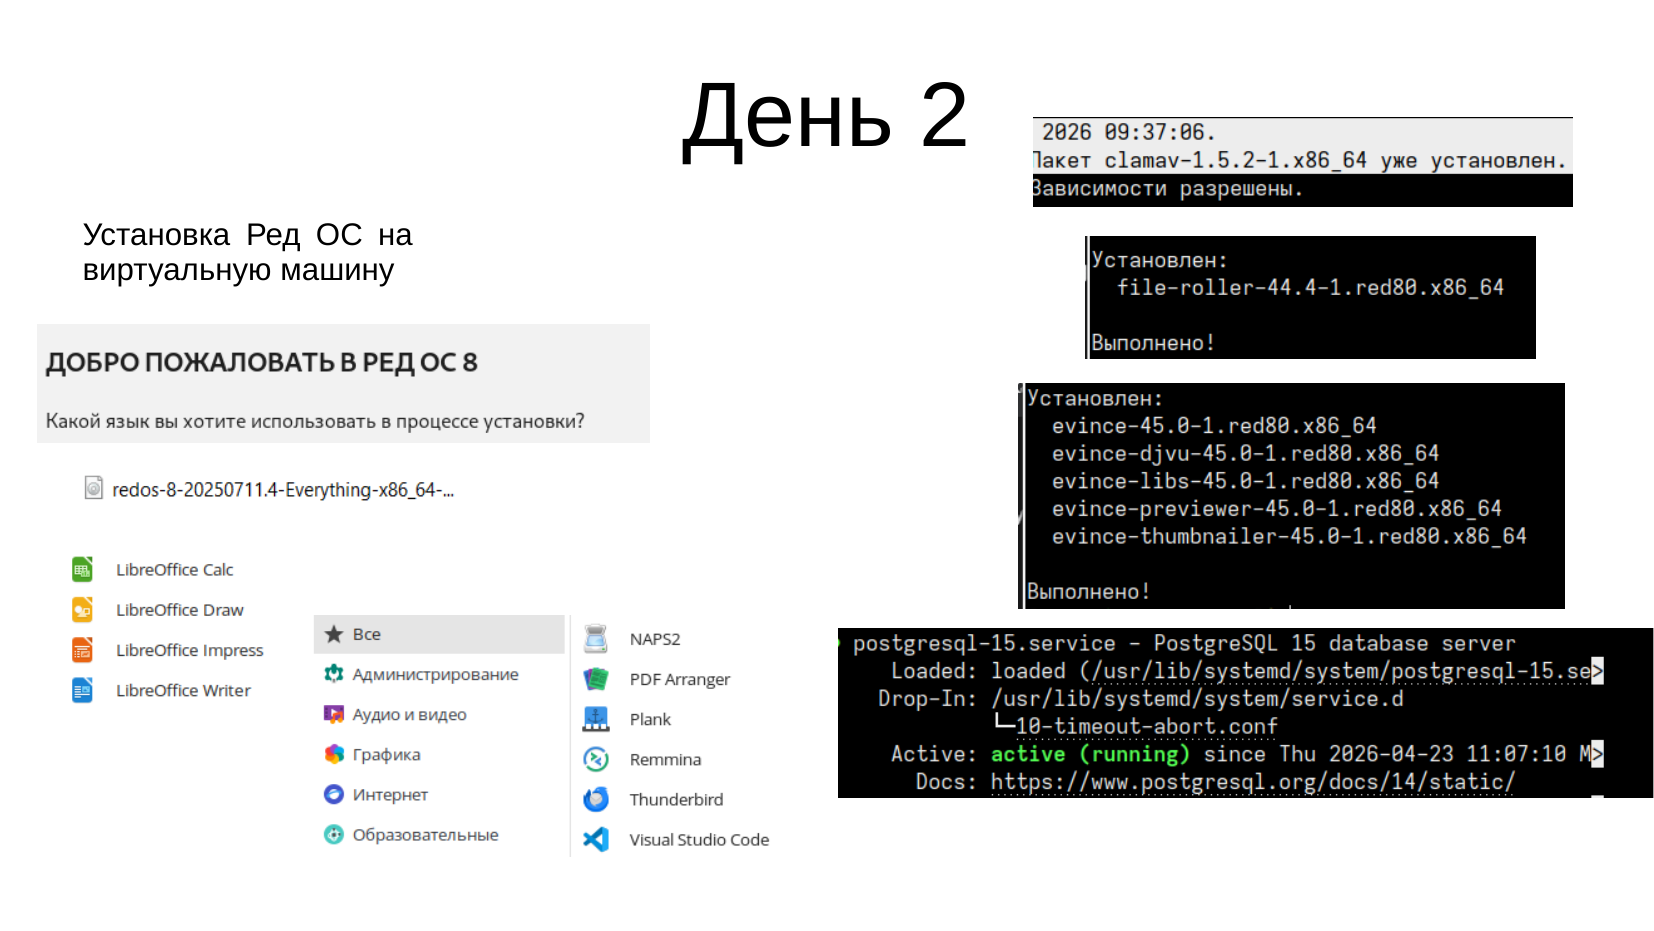

# День 2
Установка Ред ОС на виртуальную машину